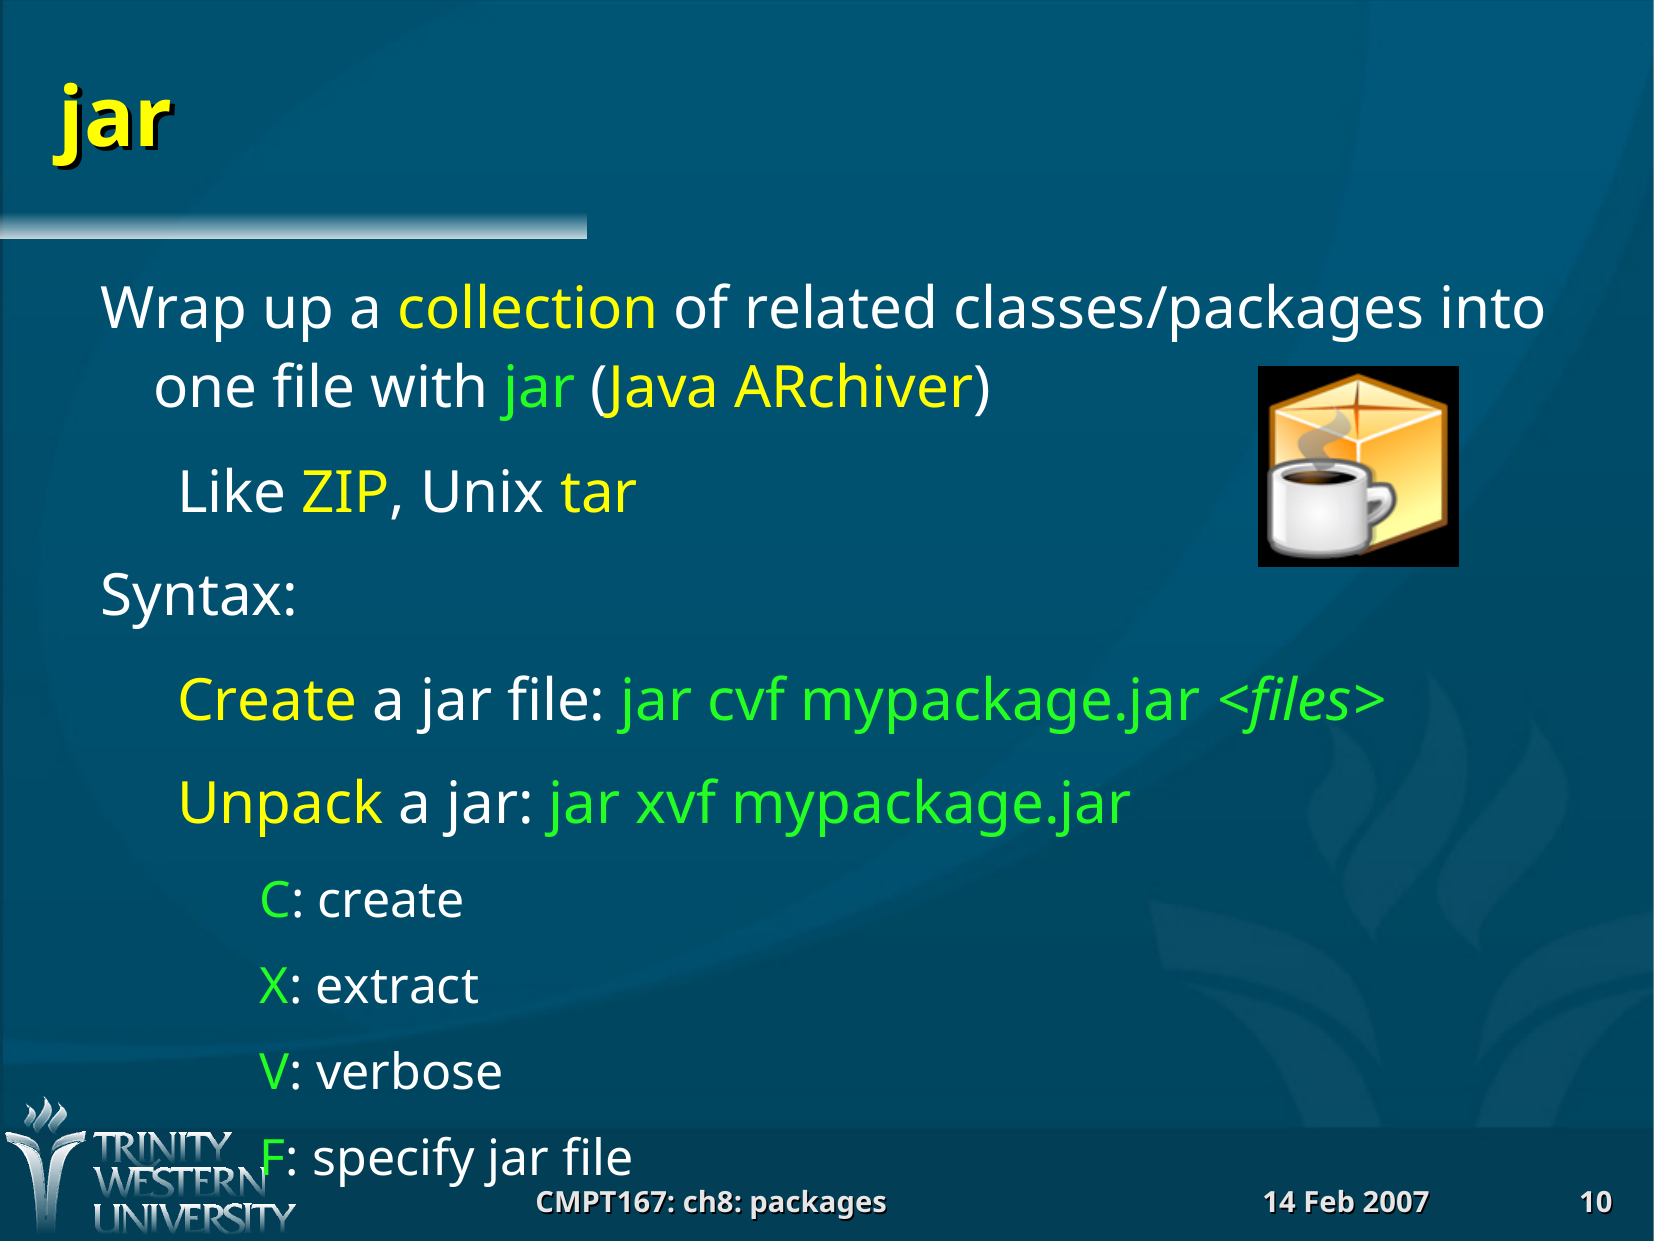

# jar
Wrap up a collection of related classes/packages into one file with jar (Java ARchiver)
Like ZIP, Unix tar
Syntax:
Create a jar file: jar cvf mypackage.jar <files>
Unpack a jar: jar xvf mypackage.jar
C: create
X: extract
V: verbose
F: specify jar file
CMPT167: ch8: packages
14 Feb 2007
10